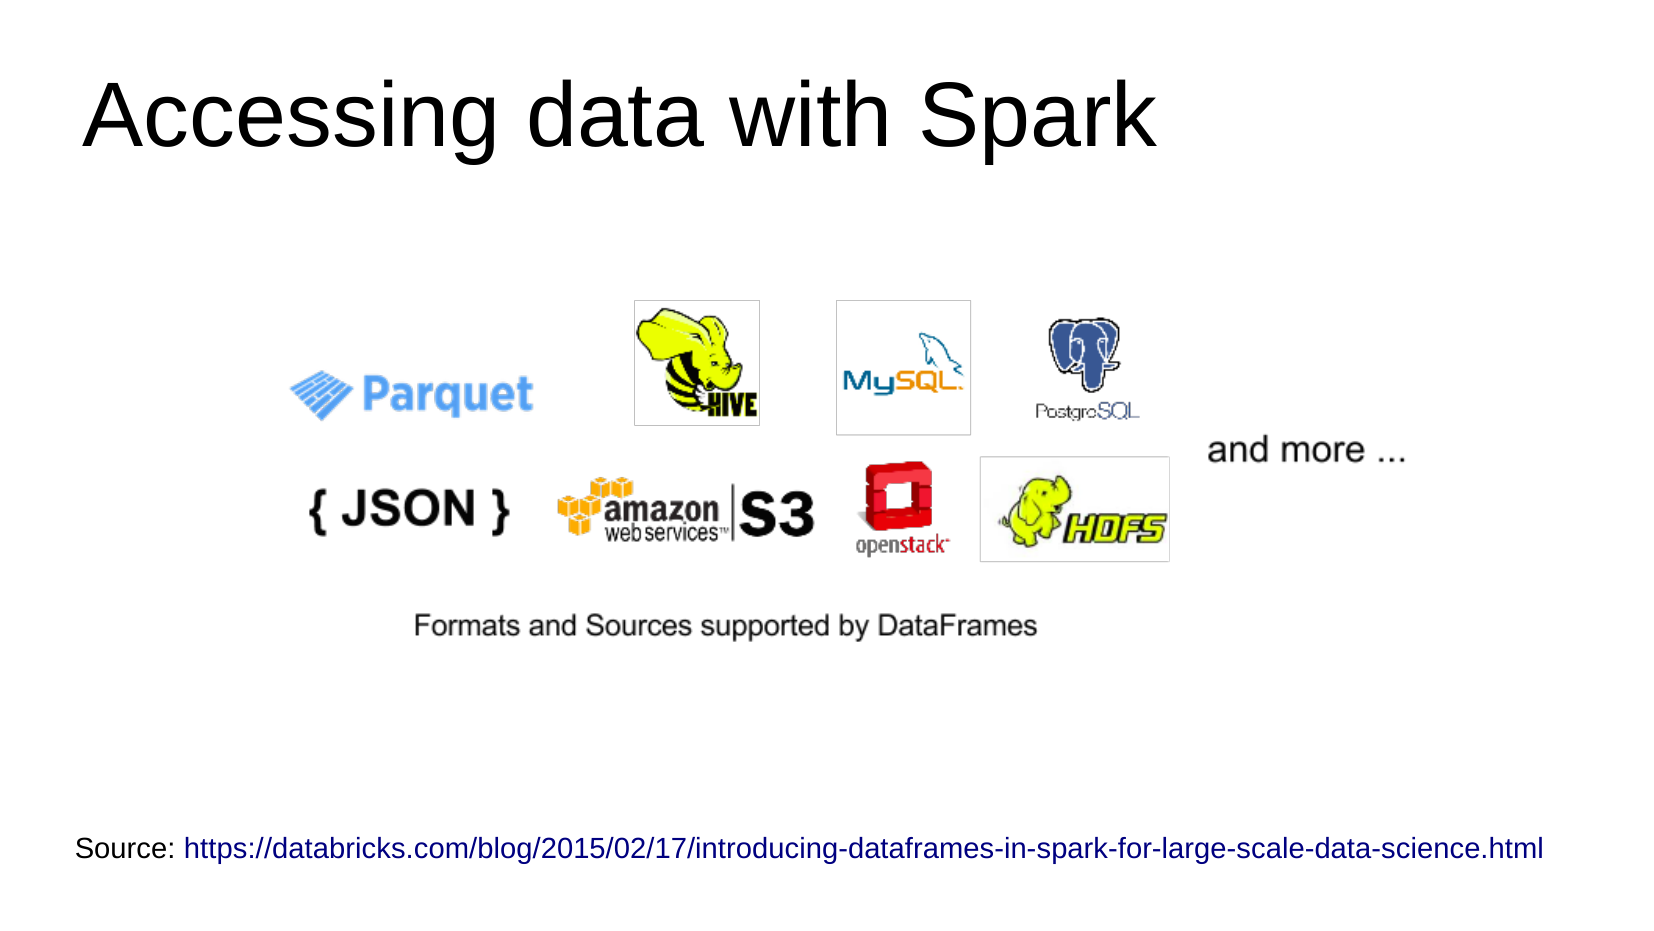

# Accessing data with Spark
Source: https://databricks.com/blog/2015/02/17/introducing-dataframes-in-spark-for-large-scale-data-science.html